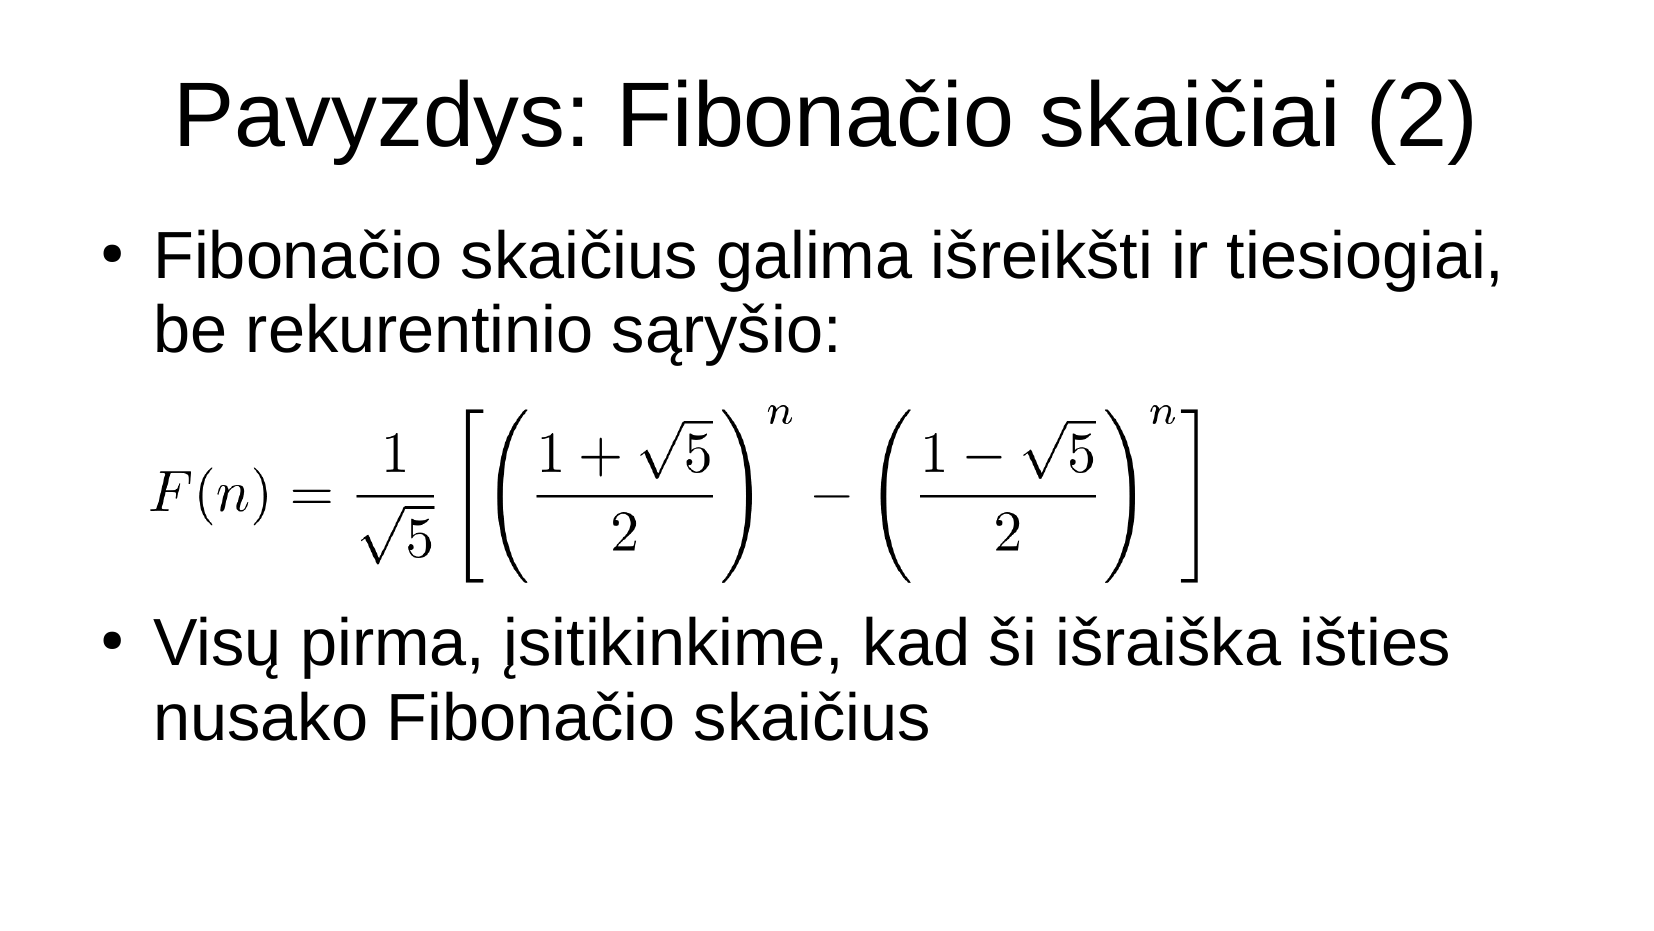

# Pavyzdys: Fibonačio skaičiai (2)
Fibonačio skaičius galima išreikšti ir tiesiogiai, be rekurentinio sąryšio:
Visų pirma, įsitikinkime, kad ši išraiška išties nusako Fibonačio skaičius